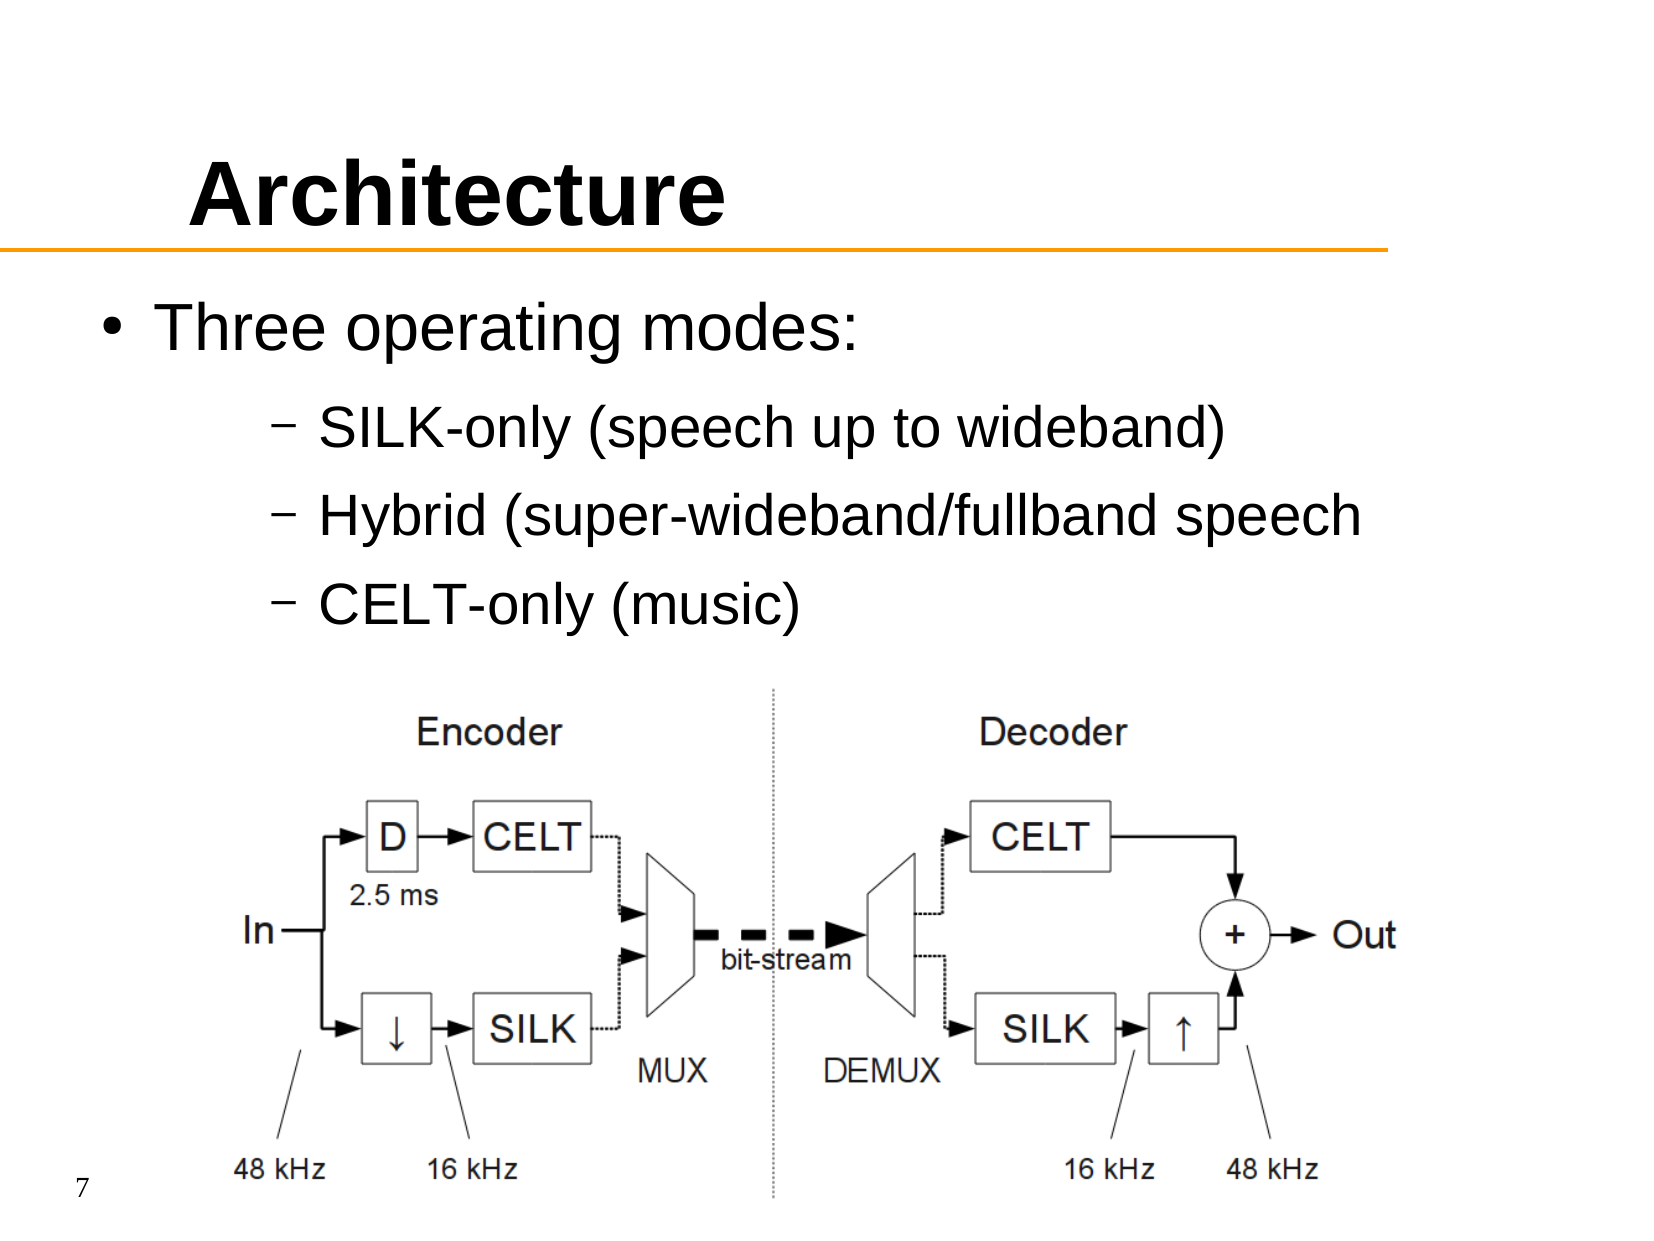

# Architecture
Three operating modes:
SILK-only (speech up to wideband)
Hybrid (super-wideband/fullband speech
CELT-only (music)
7